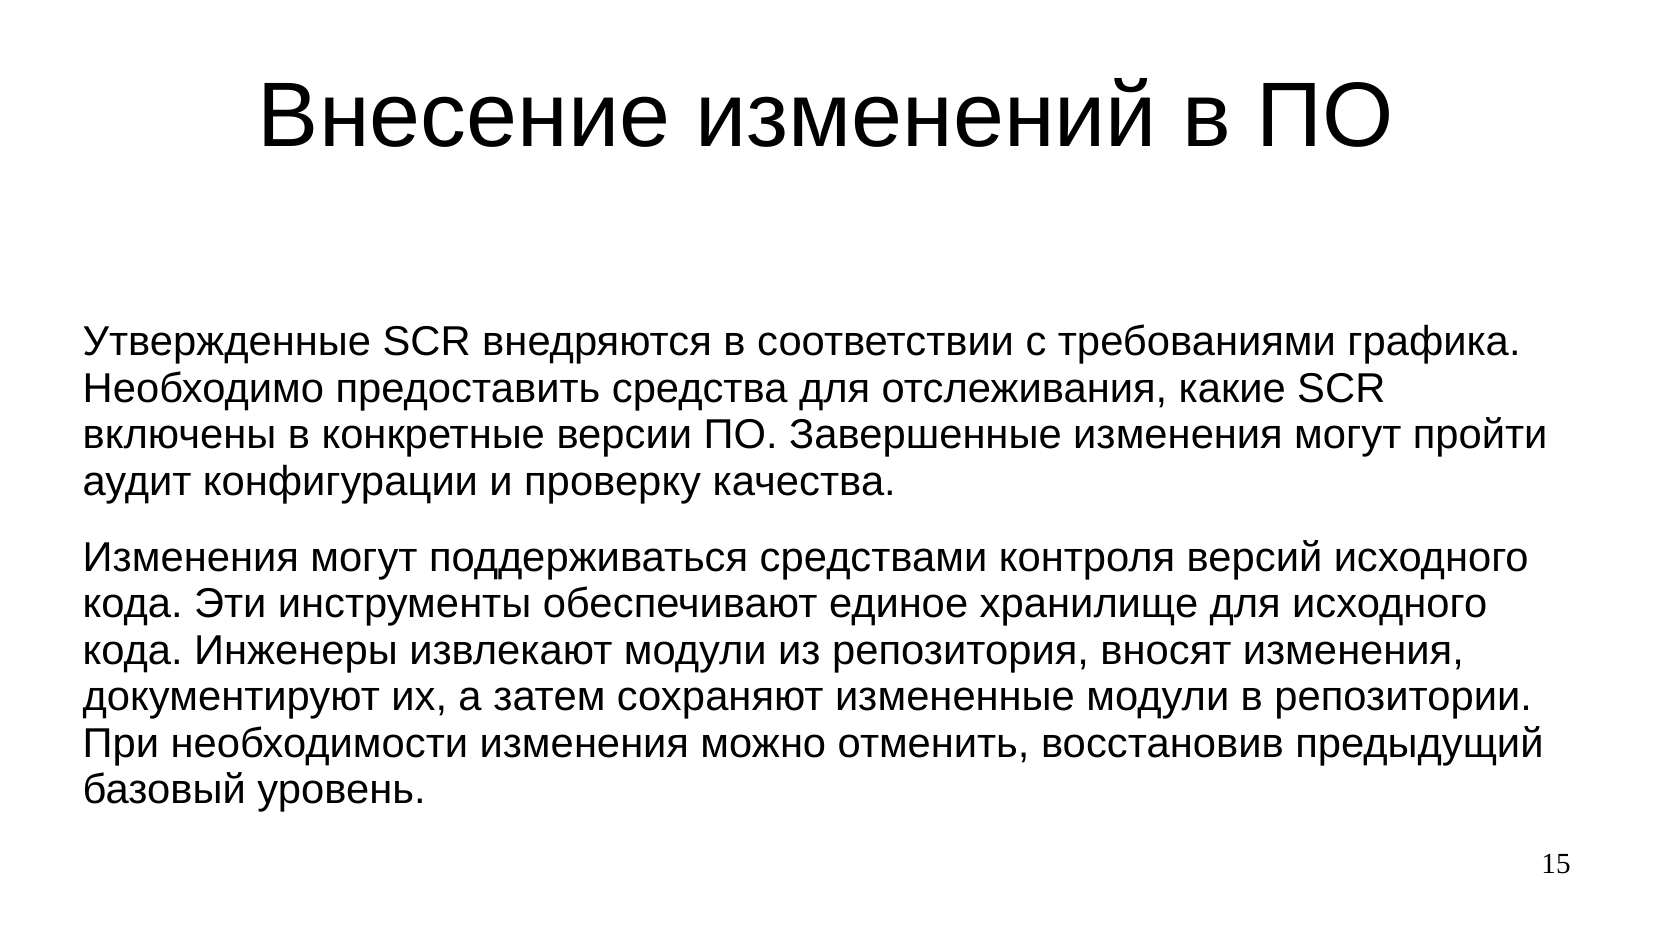

# Внесение изменений в ПО
Утвержденные SCR внедряются в соответствии с требованиями графика. Необходимо предоставить средства для отслеживания, какие SCR включены в конкретные версии ПО. Завершенные изменения могут пройти аудит конфигурации и проверку качества.
Изменения могут поддерживаться средствами контроля версий исходного кода. Эти инструменты обеспечивают единое хранилище для исходного кода. Инженеры извлекают модули из репозитория, вносят изменения, документируют их, а затем сохраняют измененные модули в репозитории. При необходимости изменения можно отменить, восстановив предыдущий базовый уровень.
15